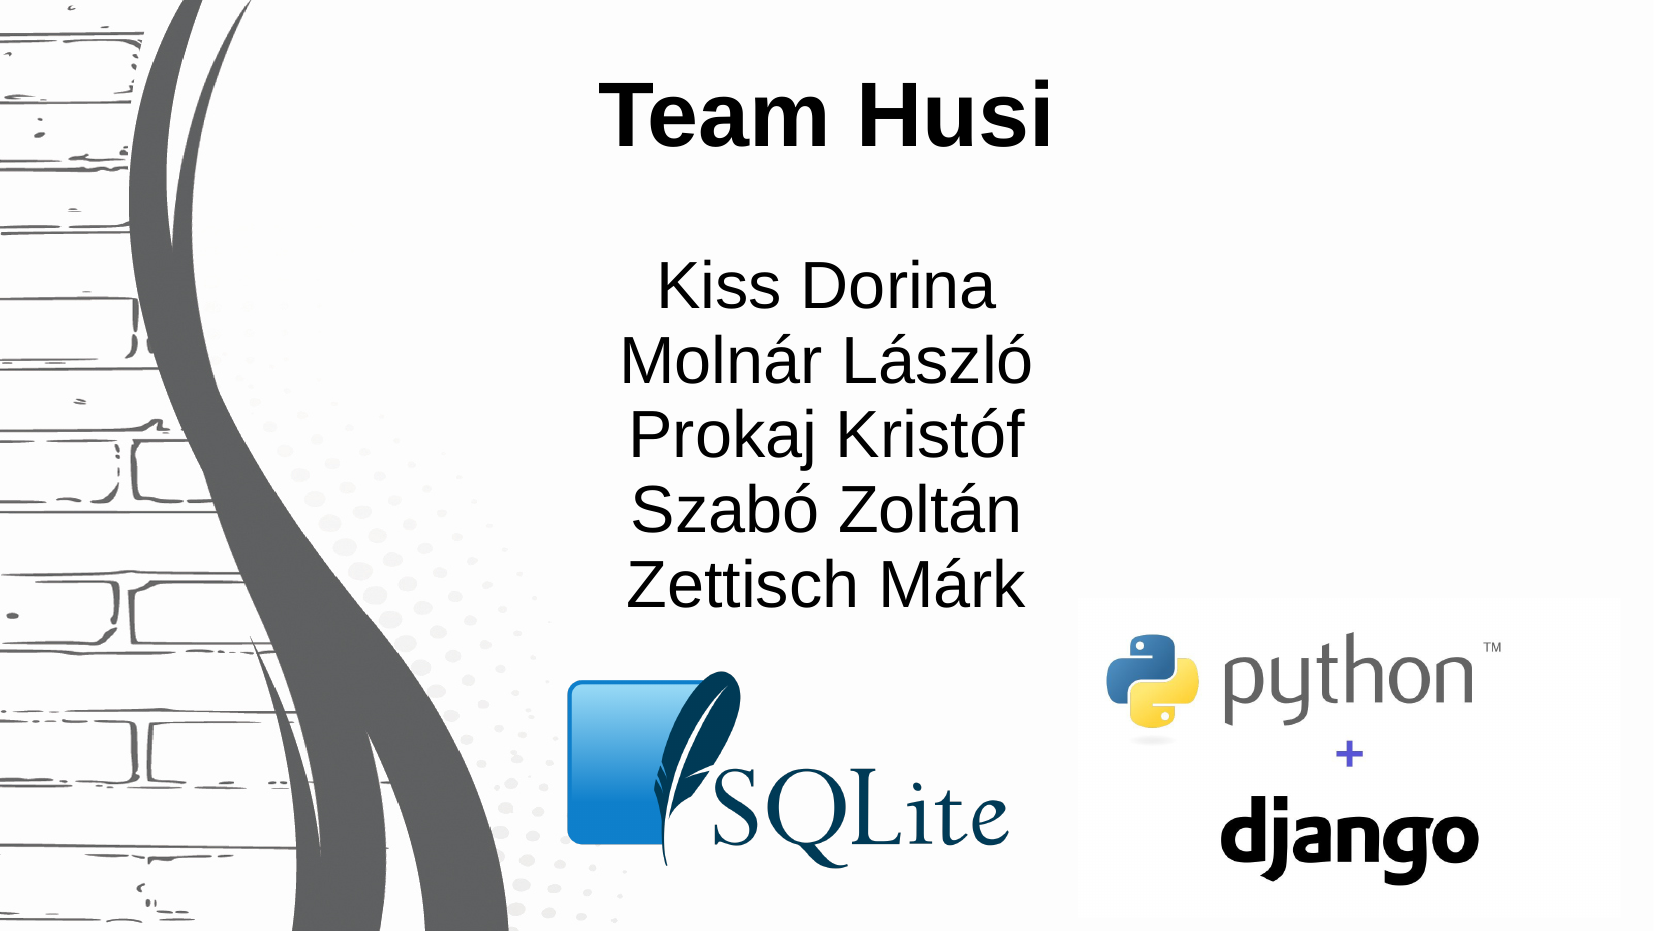

# Team Husi
Kiss Dorina
Molnár László
Prokaj Kristóf
Szabó Zoltán
Zettisch Márk